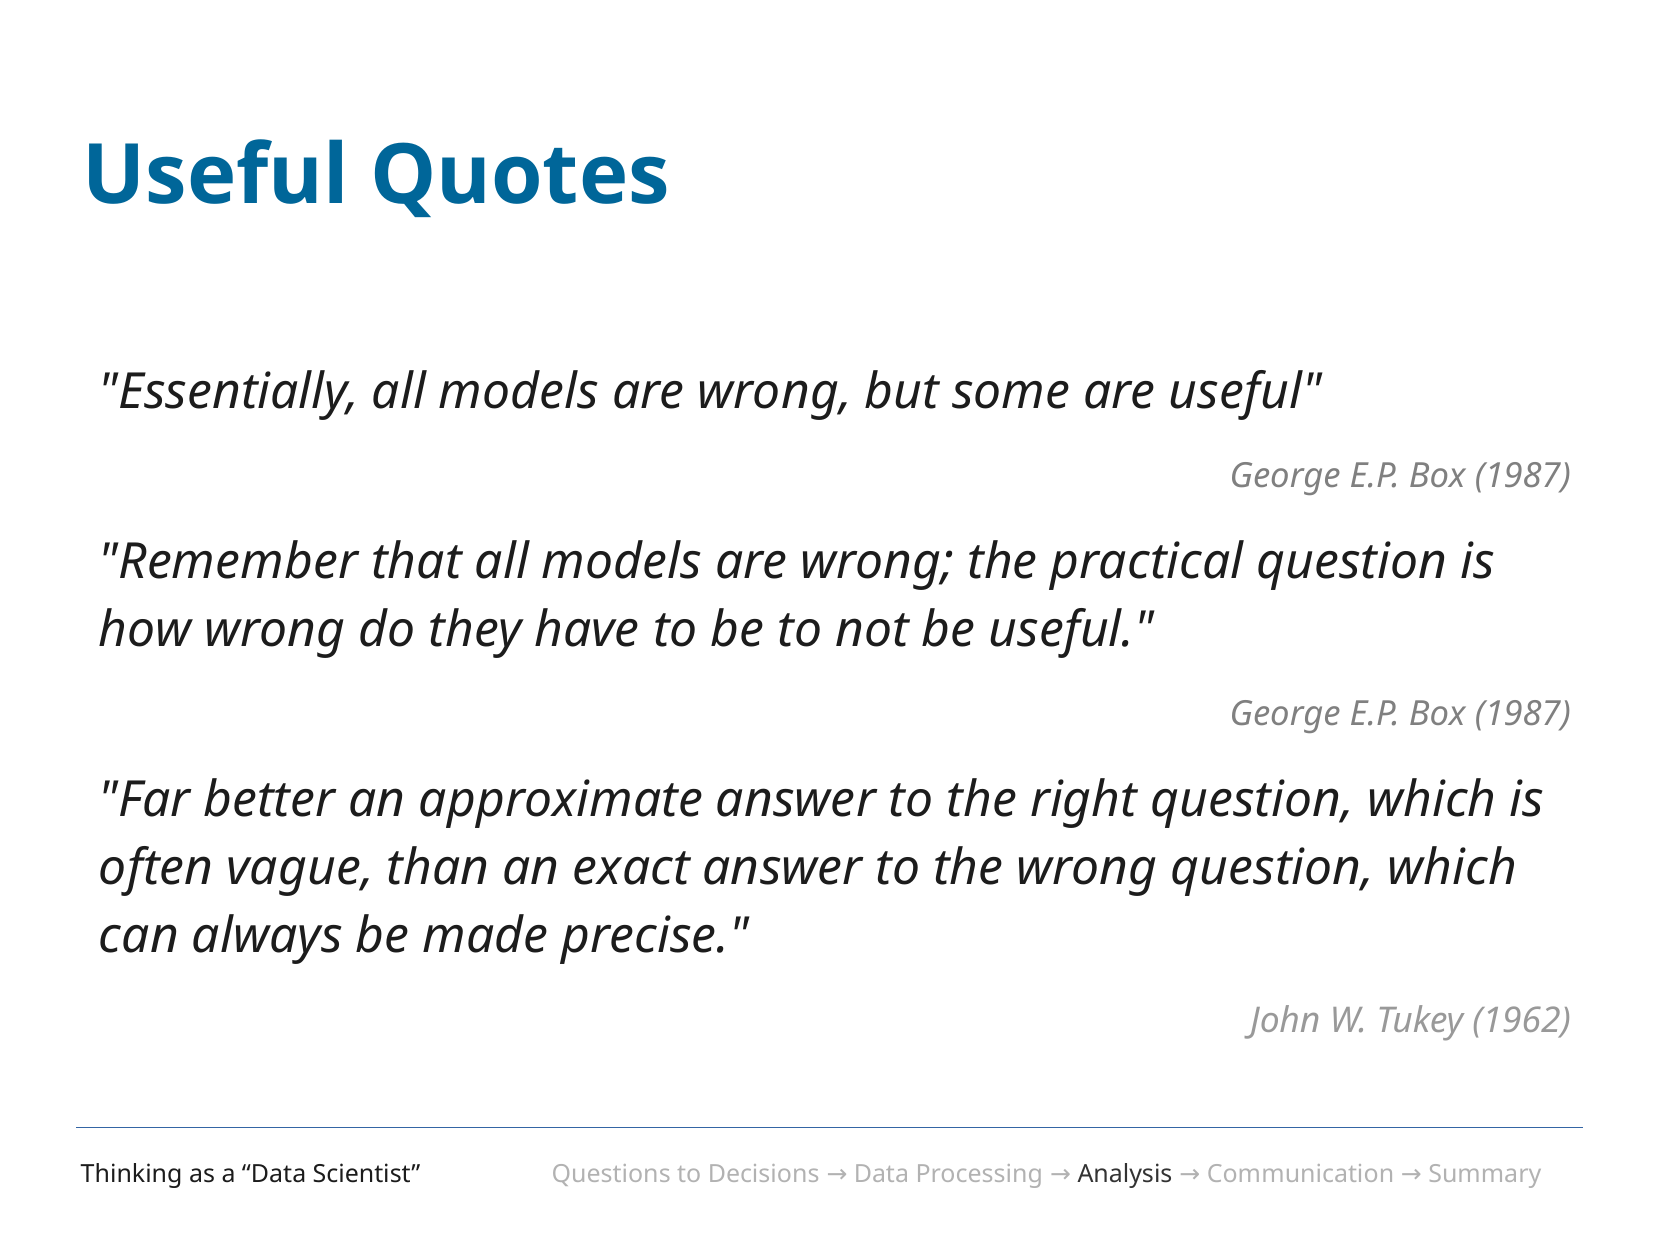

# Useful Quotes
"Essentially, all models are wrong, but some are useful"
George E.P. Box (1987)
"Remember that all models are wrong; the practical question is how wrong do they have to be to not be useful."
George E.P. Box (1987)
"Far better an approximate answer to the right question, which is often vague, than an exact answer to the wrong question, which can always be made precise."
John W. Tukey (1962)
Thinking as a “Data Scientist”
Questions to Decisions → Data Processing → Analysis → Communication → Summary